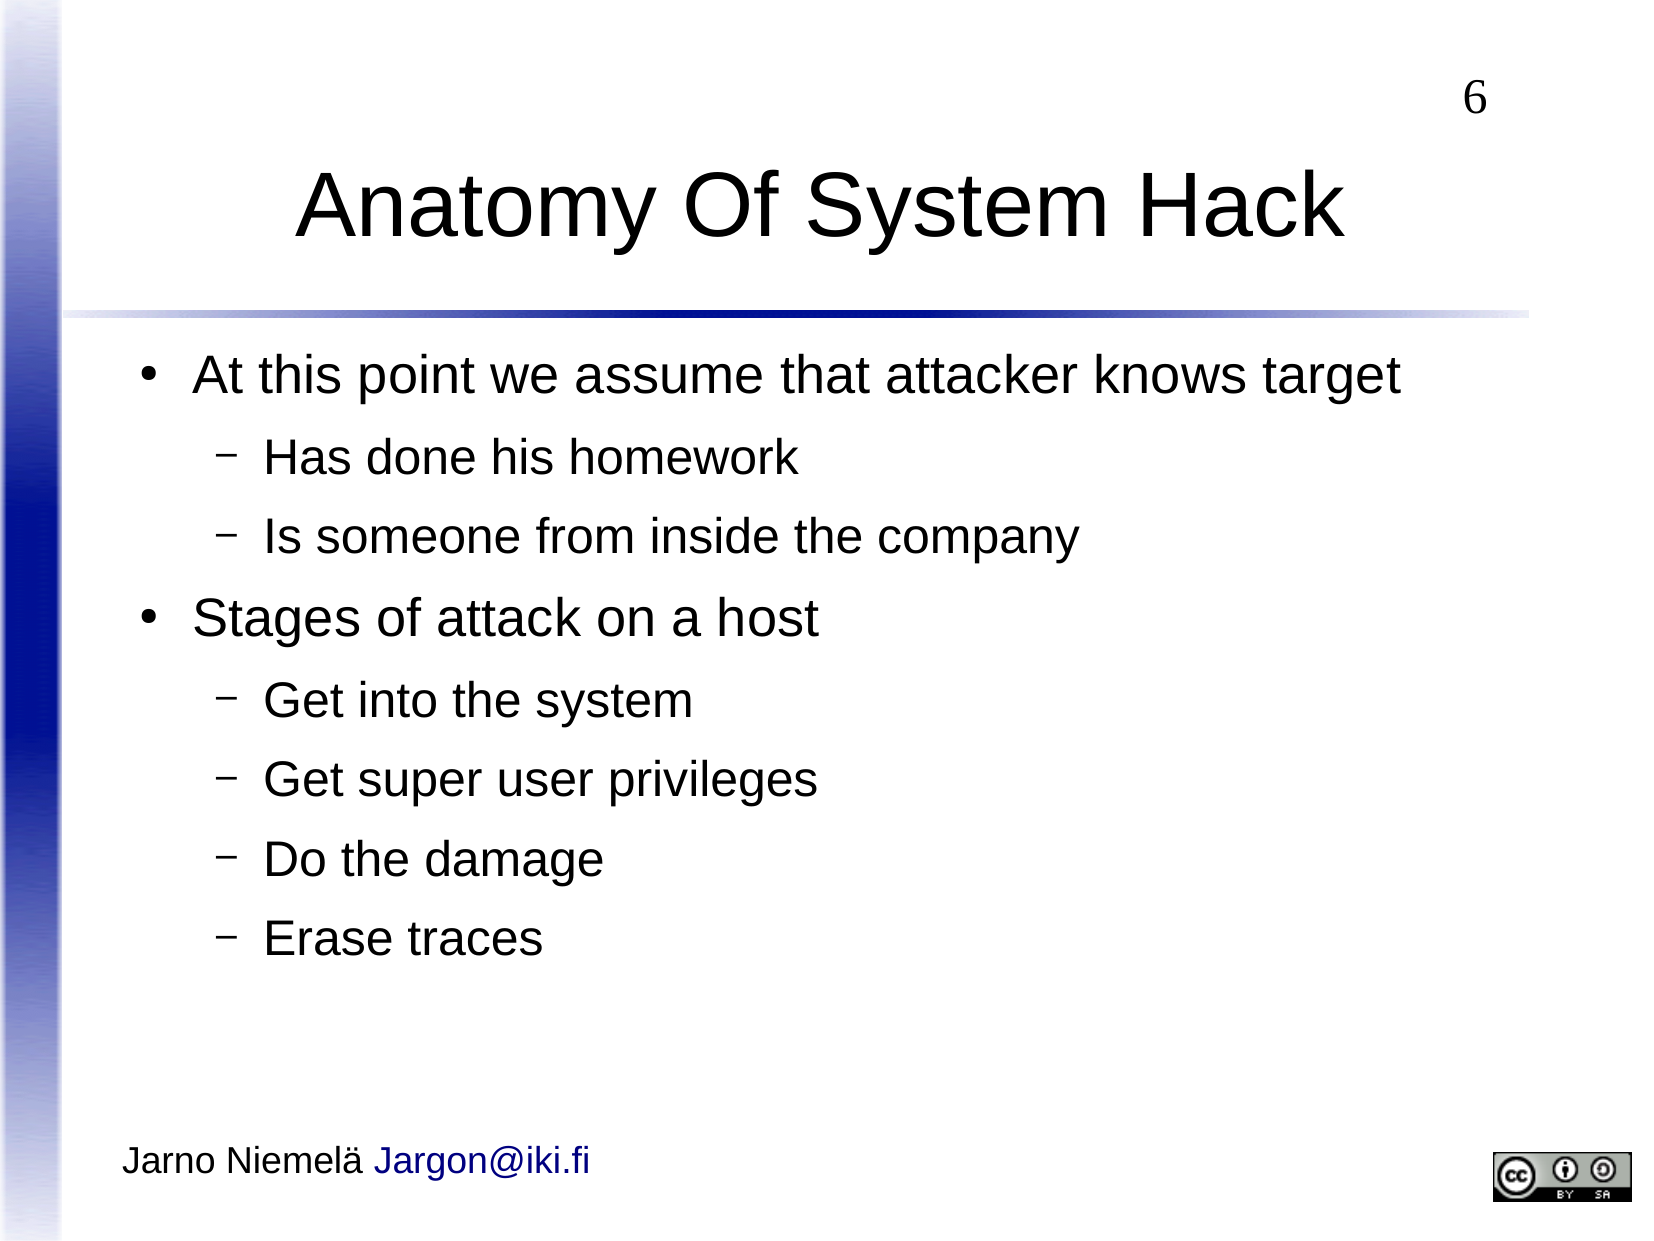

# Anatomy Of System Hack
At this point we assume that attacker knows target
Has done his homework
Is someone from inside the company
Stages of attack on a host
Get into the system
Get super user privileges
Do the damage
Erase traces